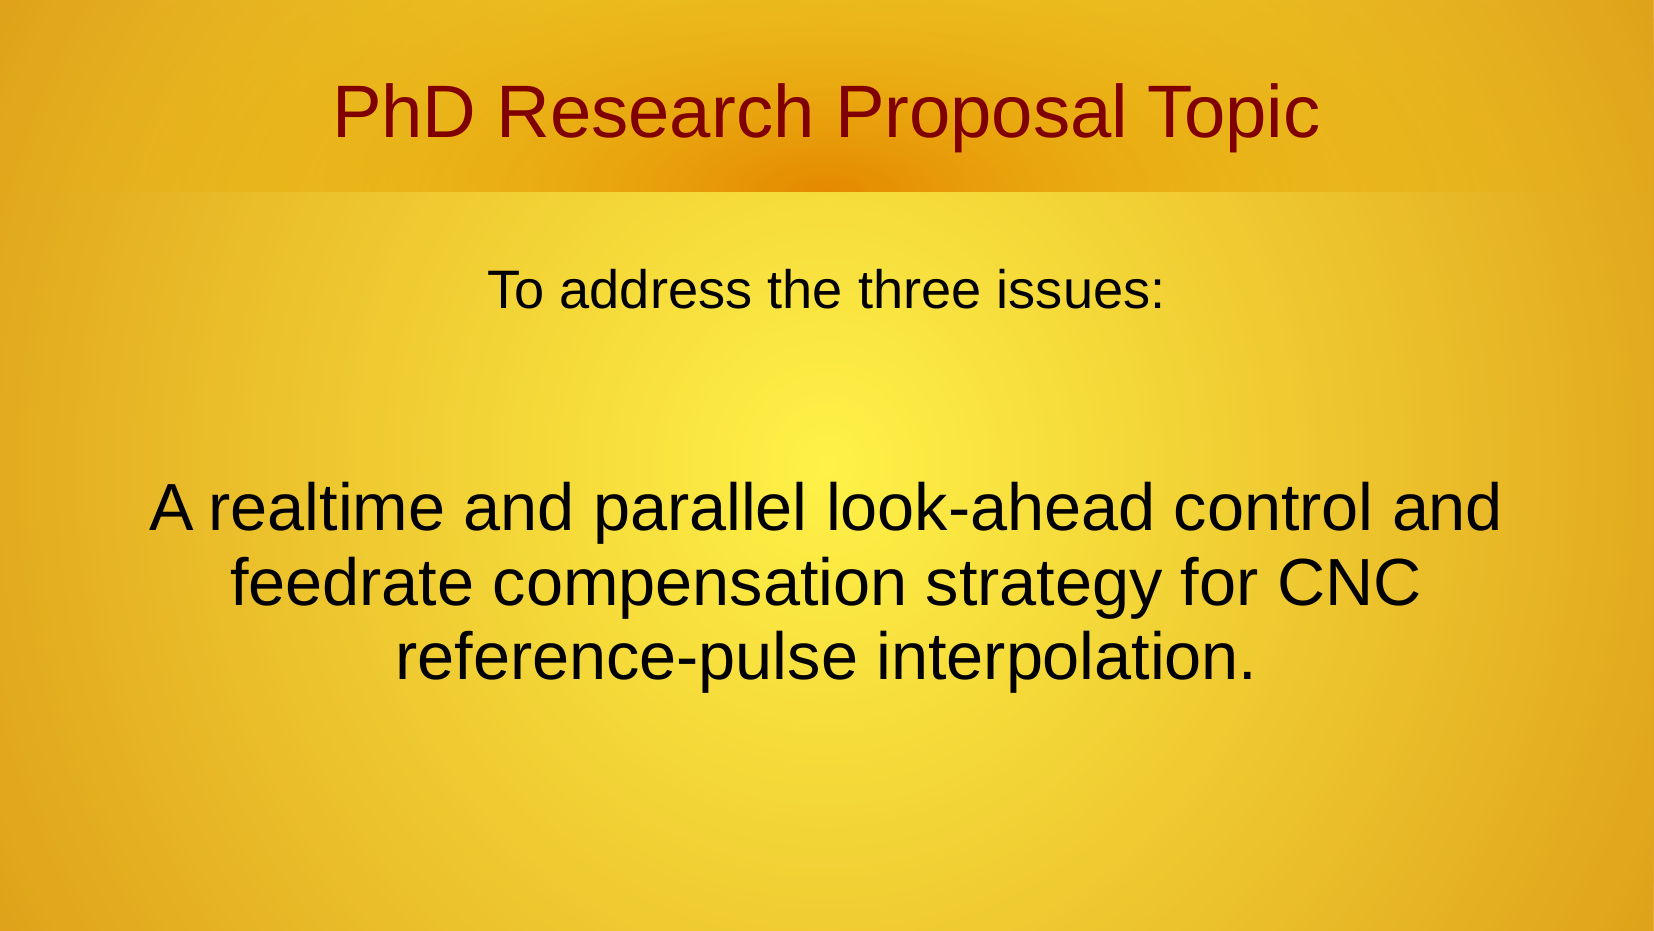

# PhD Research Proposal Topic
To address the three issues:
A realtime and parallel look-ahead control and feedrate compensation strategy for CNC reference-pulse interpolation.